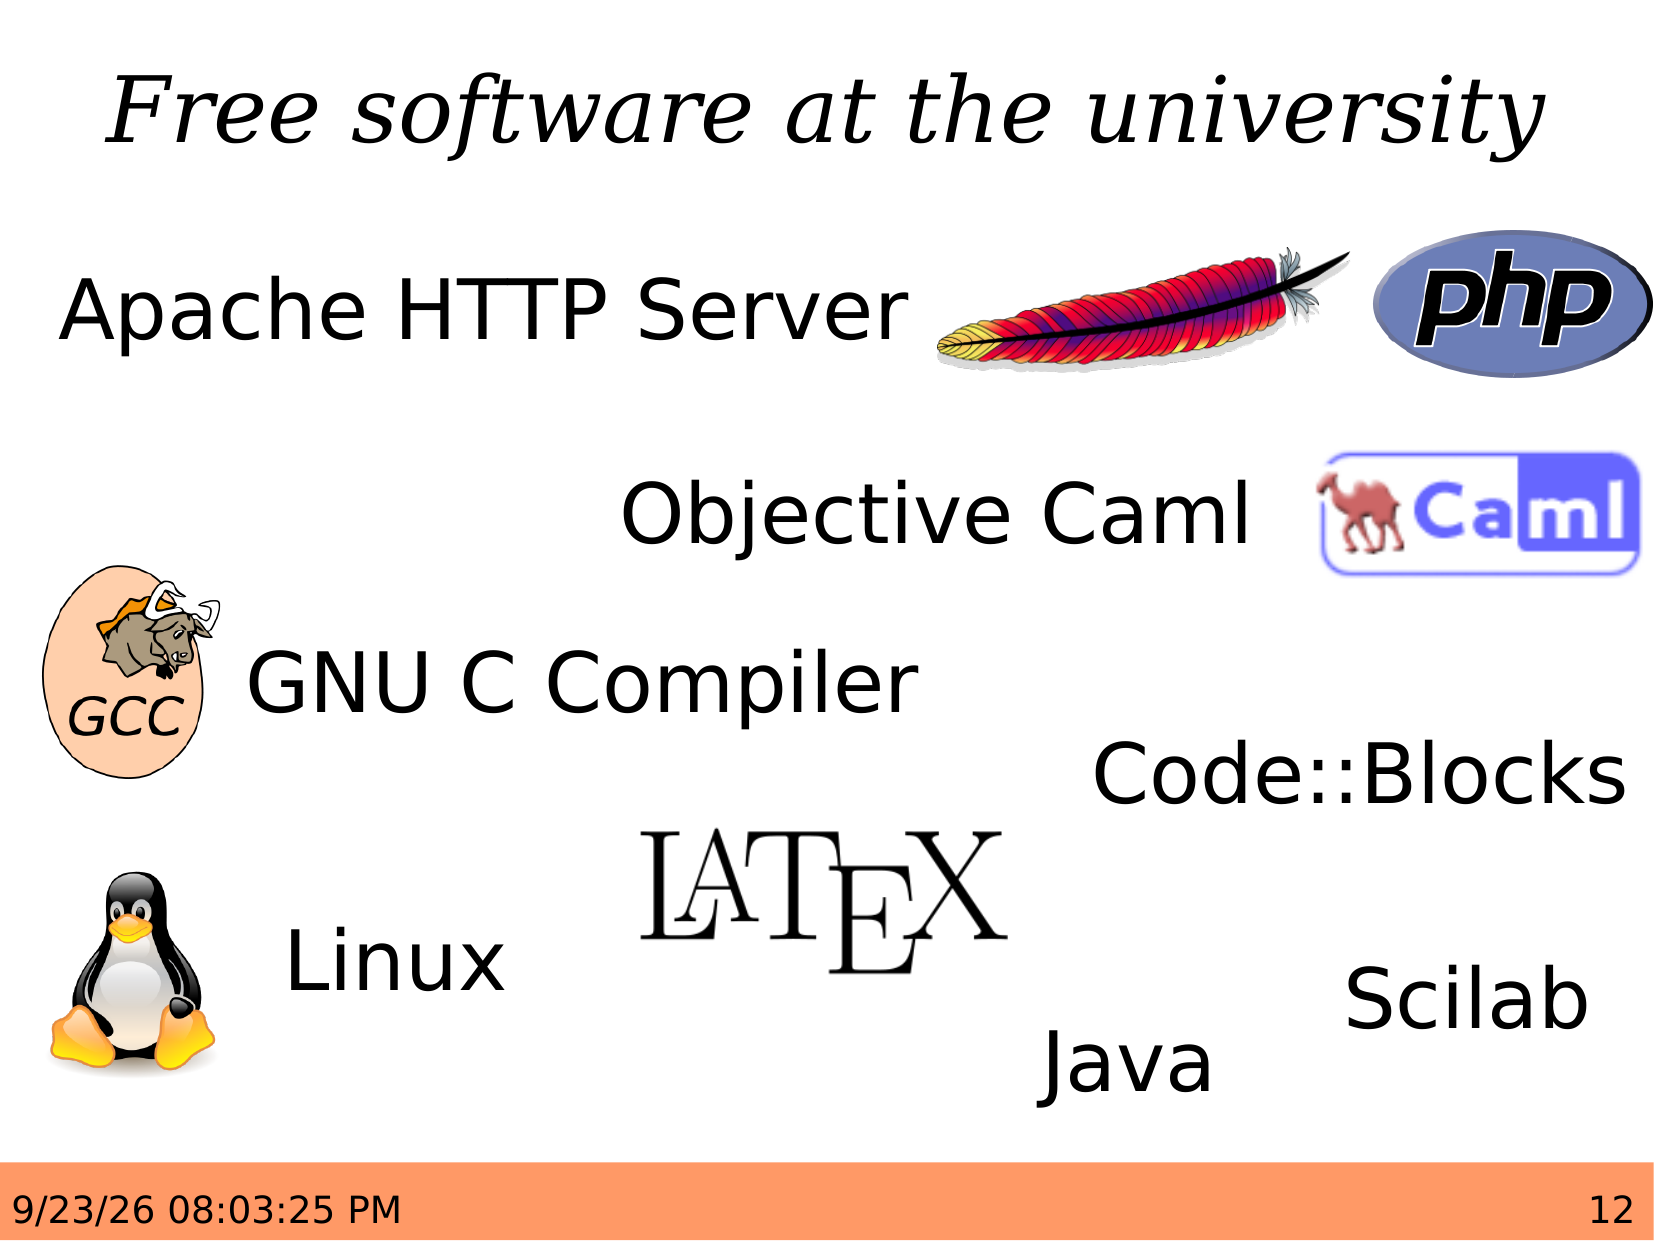

# Free software at the university
Apache HTTP Server
Objective Caml
GNU C Compiler
Code::Blocks
Linux
Scilab
Java